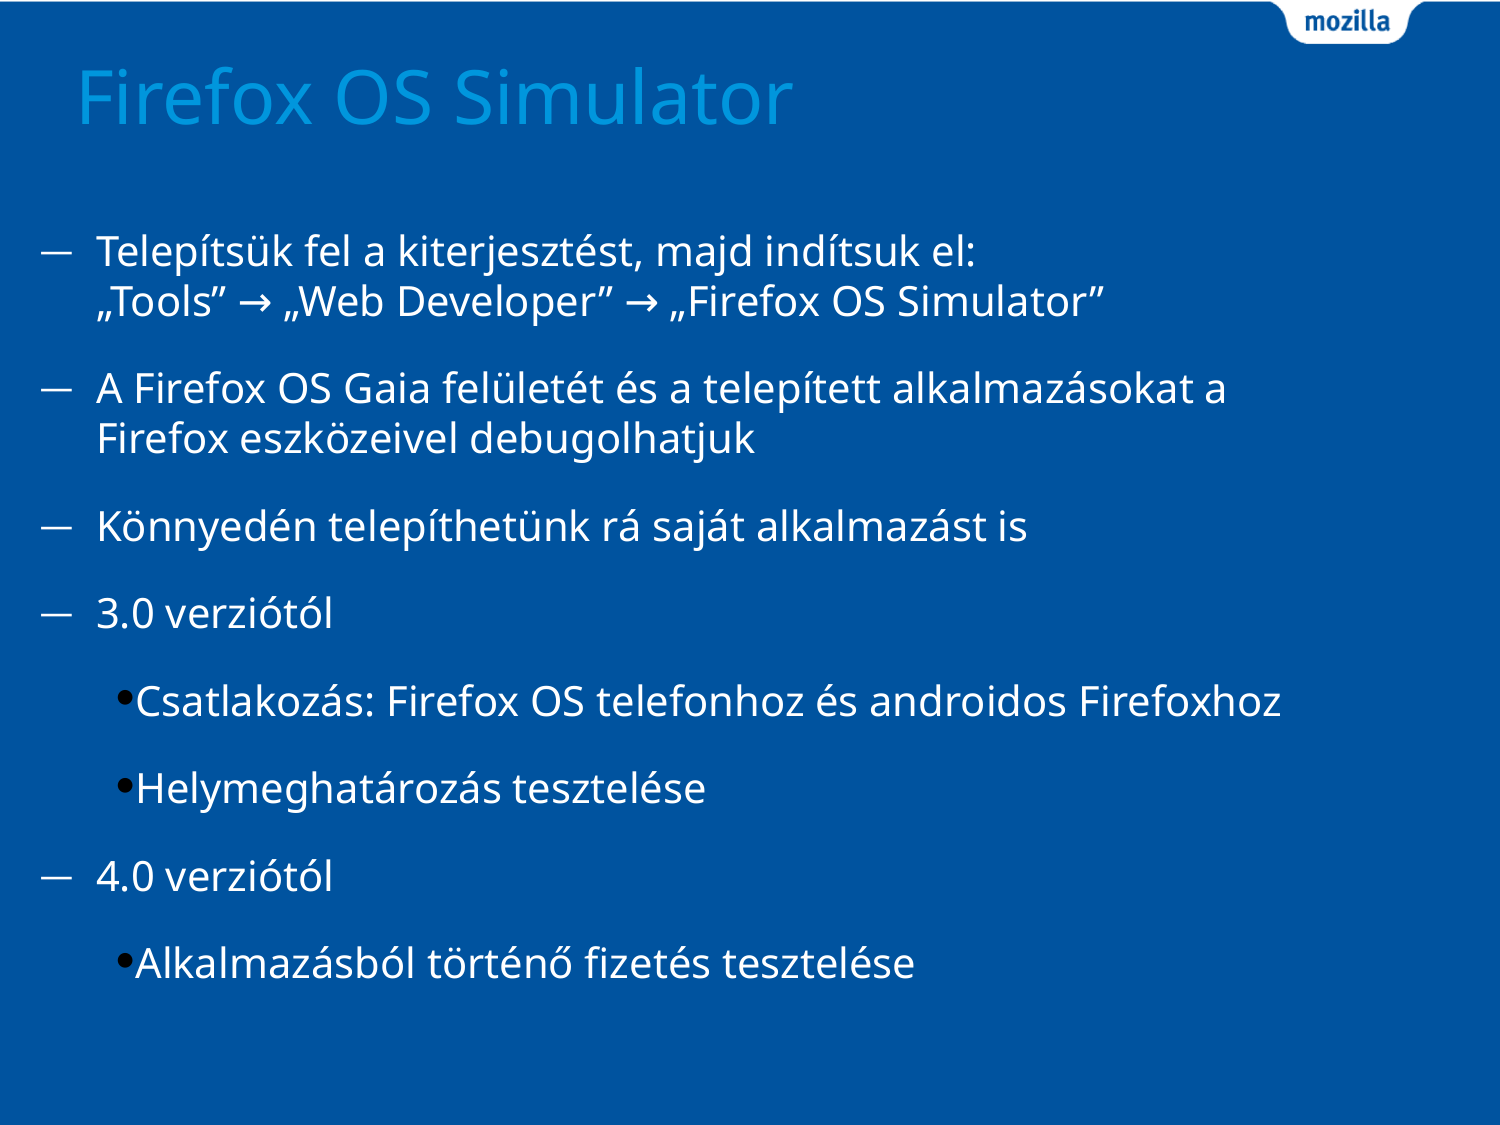

# Firefox OS Simulator
Telepítsük fel a kiterjesztést, majd indítsuk el:
„Tools” → „Web Developer” → „Firefox OS Simulator”
A Firefox OS Gaia felületét és a telepített alkalmazásokat a Firefox eszközeivel debugolhatjuk
Könnyedén telepíthetünk rá saját alkalmazást is
3.0 verziótól
Csatlakozás: Firefox OS telefonhoz és androidos Firefoxhoz
Helymeghatározás tesztelése
4.0 verziótól
Alkalmazásból történő fizetés tesztelése